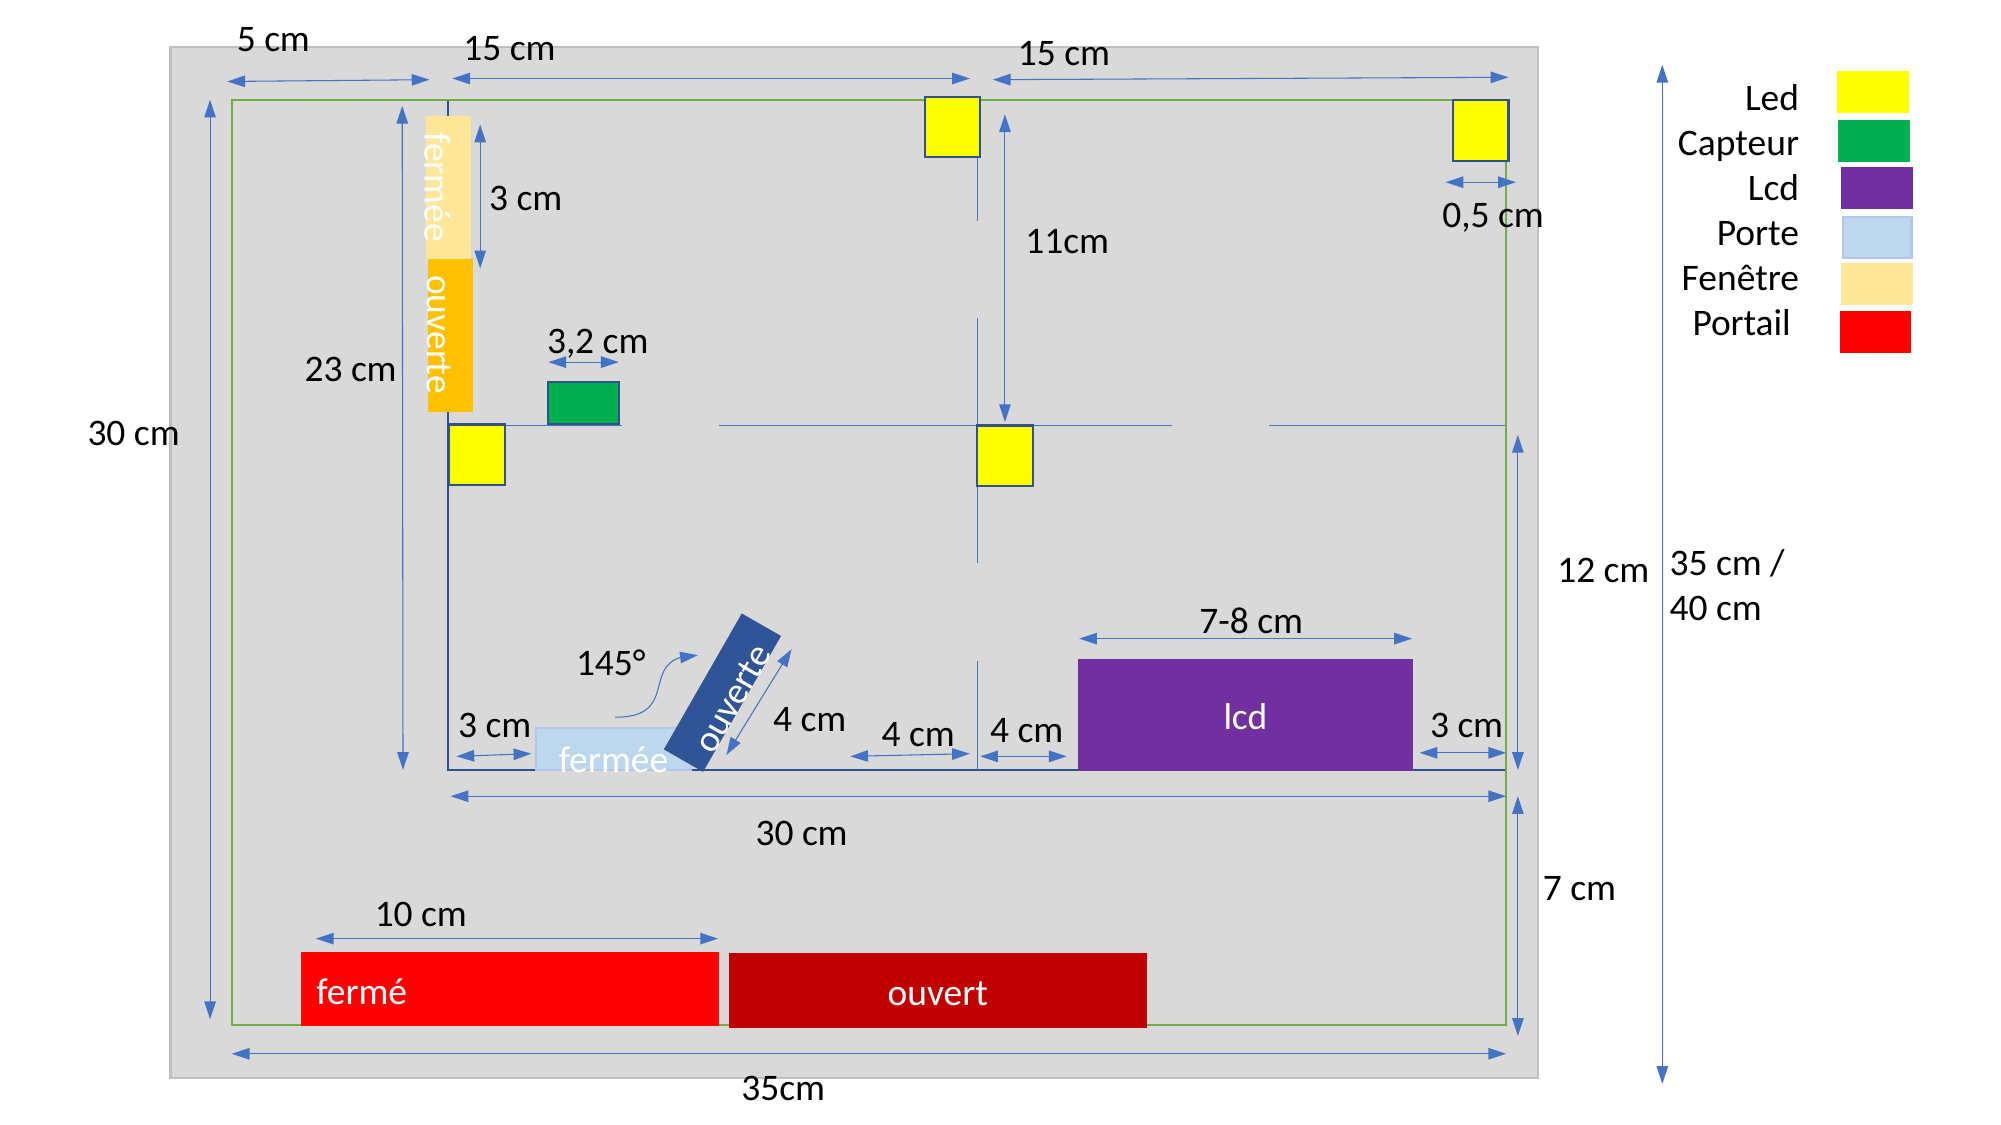

5 cm
15 cm
15 cm
Led
Capteur
Lcd
Porte
Fenêtre
Portail
3 cm
fermée
0,5 cm
 11cm
3,2 cm
ouverte
23 cm
30 cm
35 cm / 40 cm
12 cm
 7-8 cm
145°
lcd
ouverte
4 cm
3 cm
3 cm
4 cm
4 cm
fermée
30 cm
7 cm
10 cm
fermé
ouvert
35cm